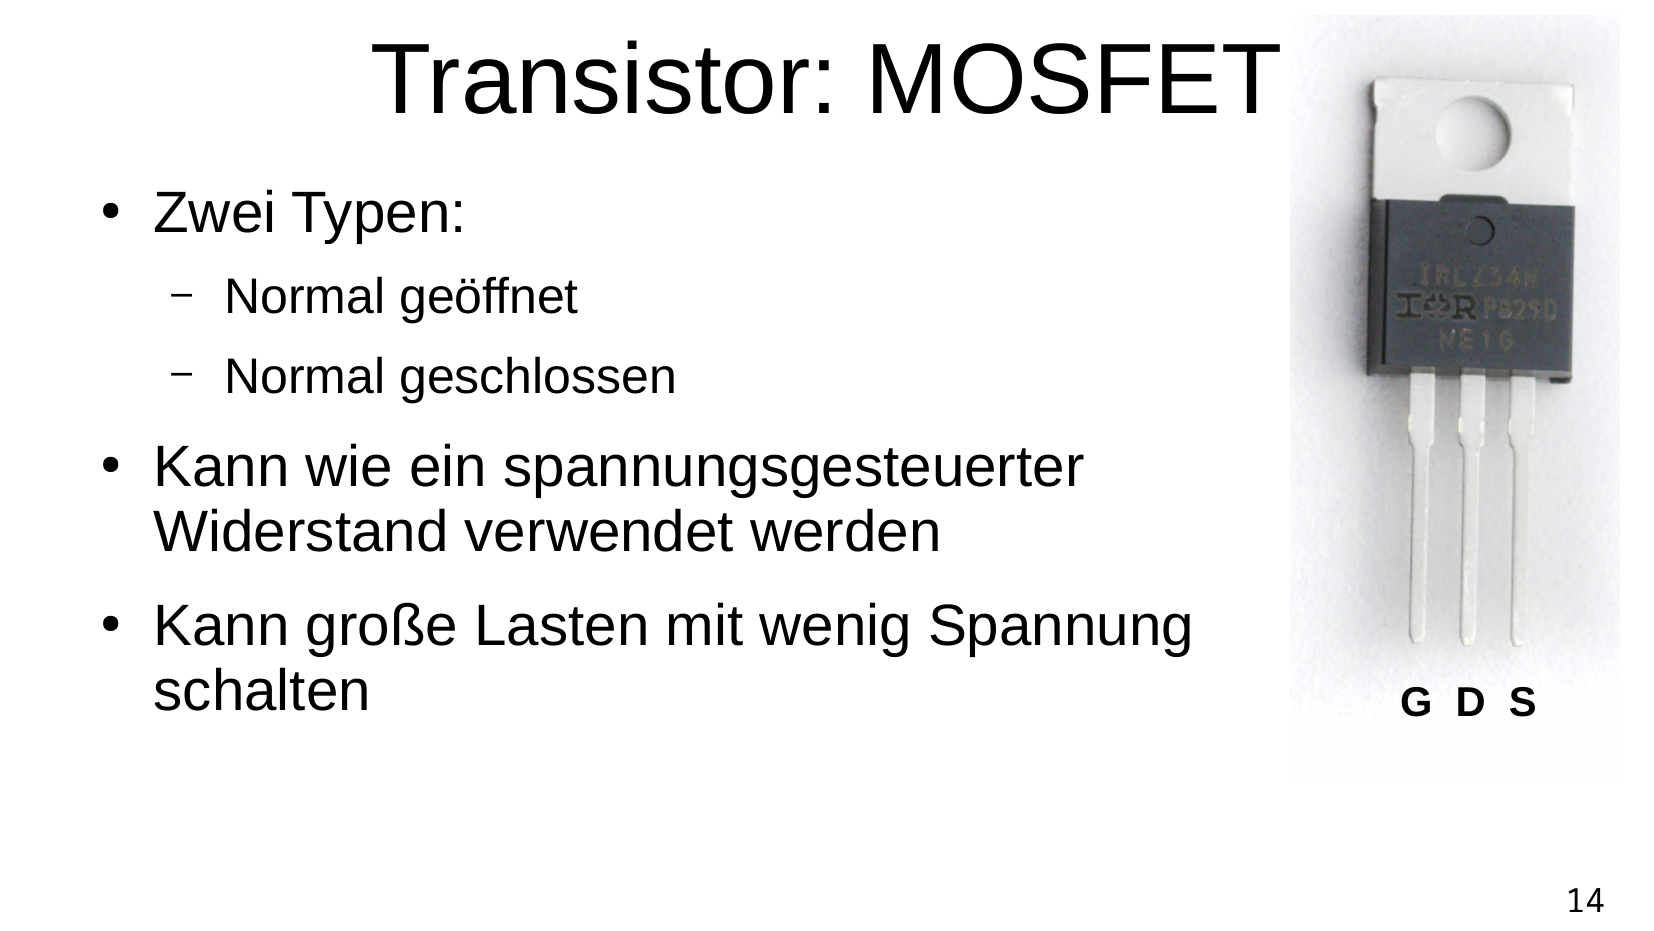

# Transistor: MOSFET
Zwei Typen:
Normal geöffnet
Normal geschlossen
Kann wie ein spannungsgesteuerter Widerstand verwendet werden
Kann große Lasten mit wenig Spannung schalten
G D S